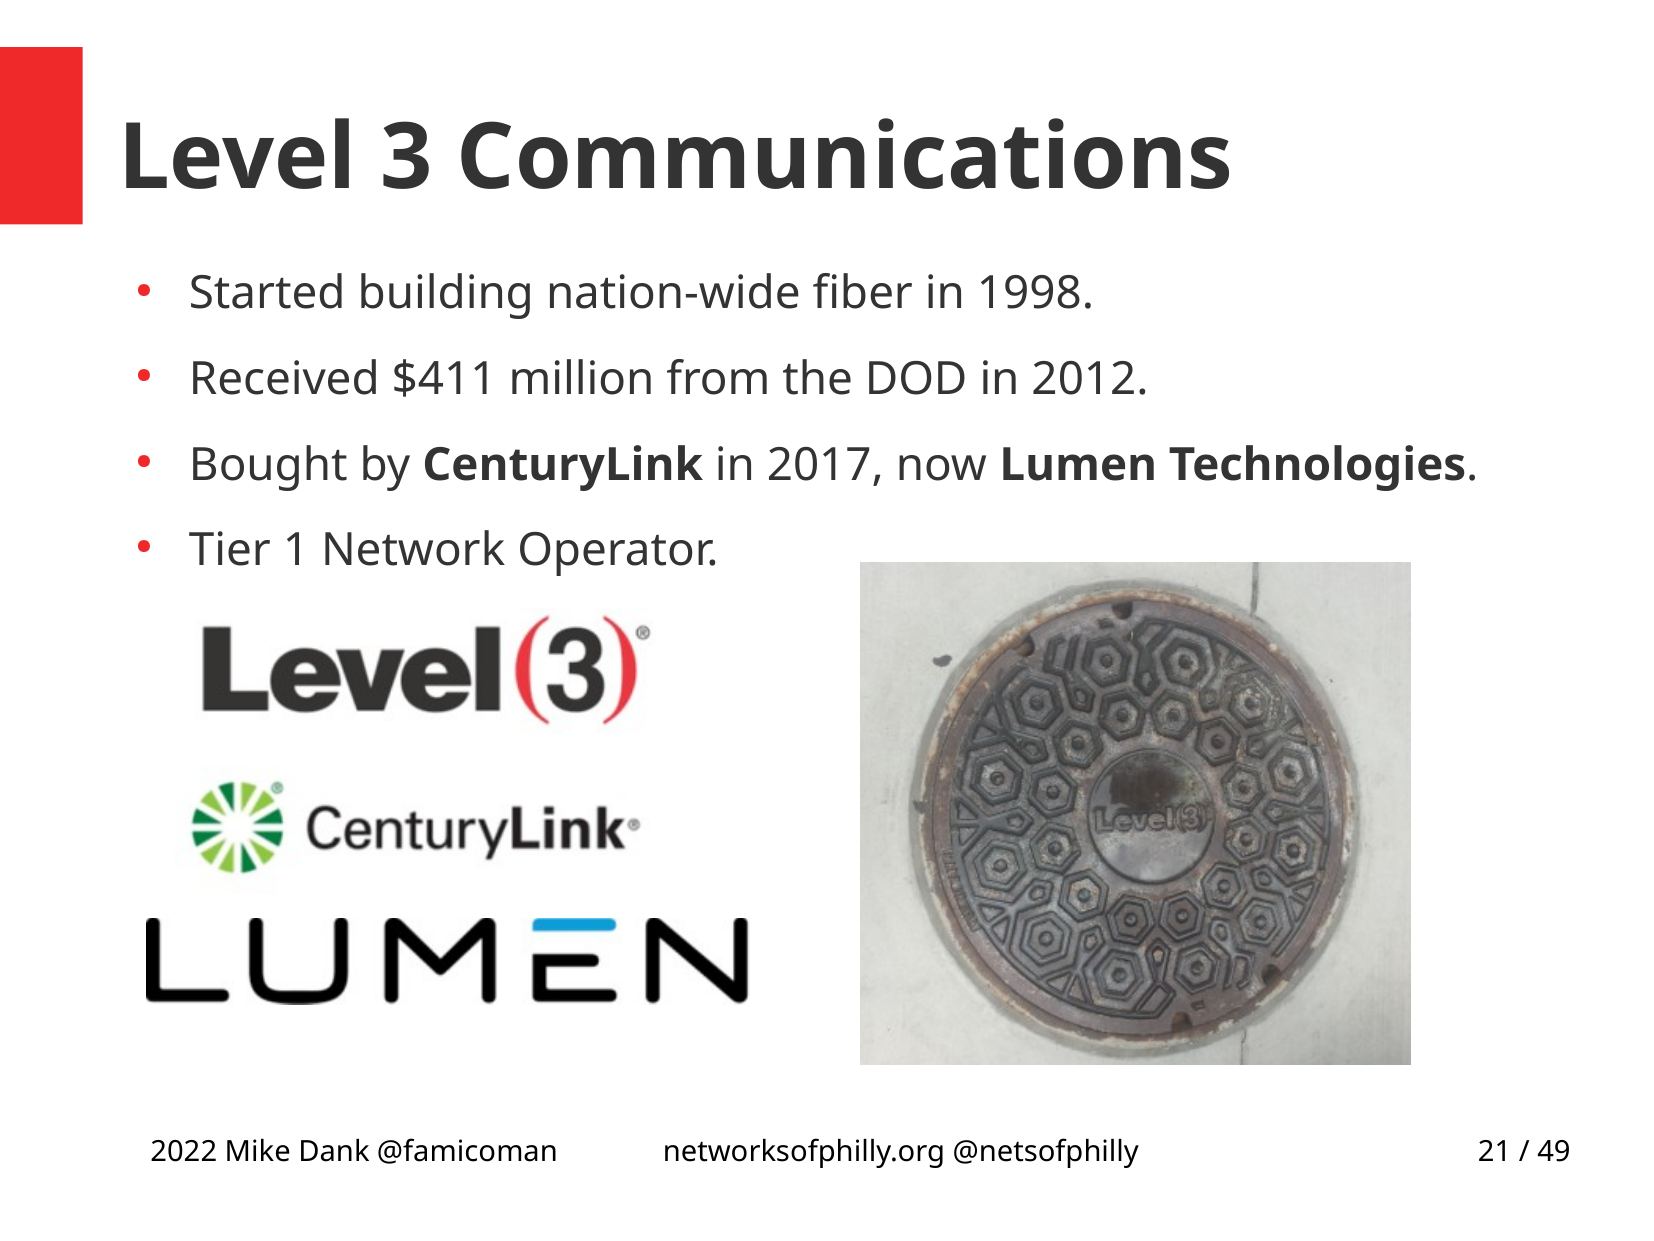

# Level 3 Communications
Started building nation-wide fiber in 1998.
Received $411 million from the DOD in 2012.
Bought by CenturyLink in 2017, now Lumen Technologies.
Tier 1 Network Operator.
2022 Mike Dank @famicoman networksofphilly.org @netsofphilly
21